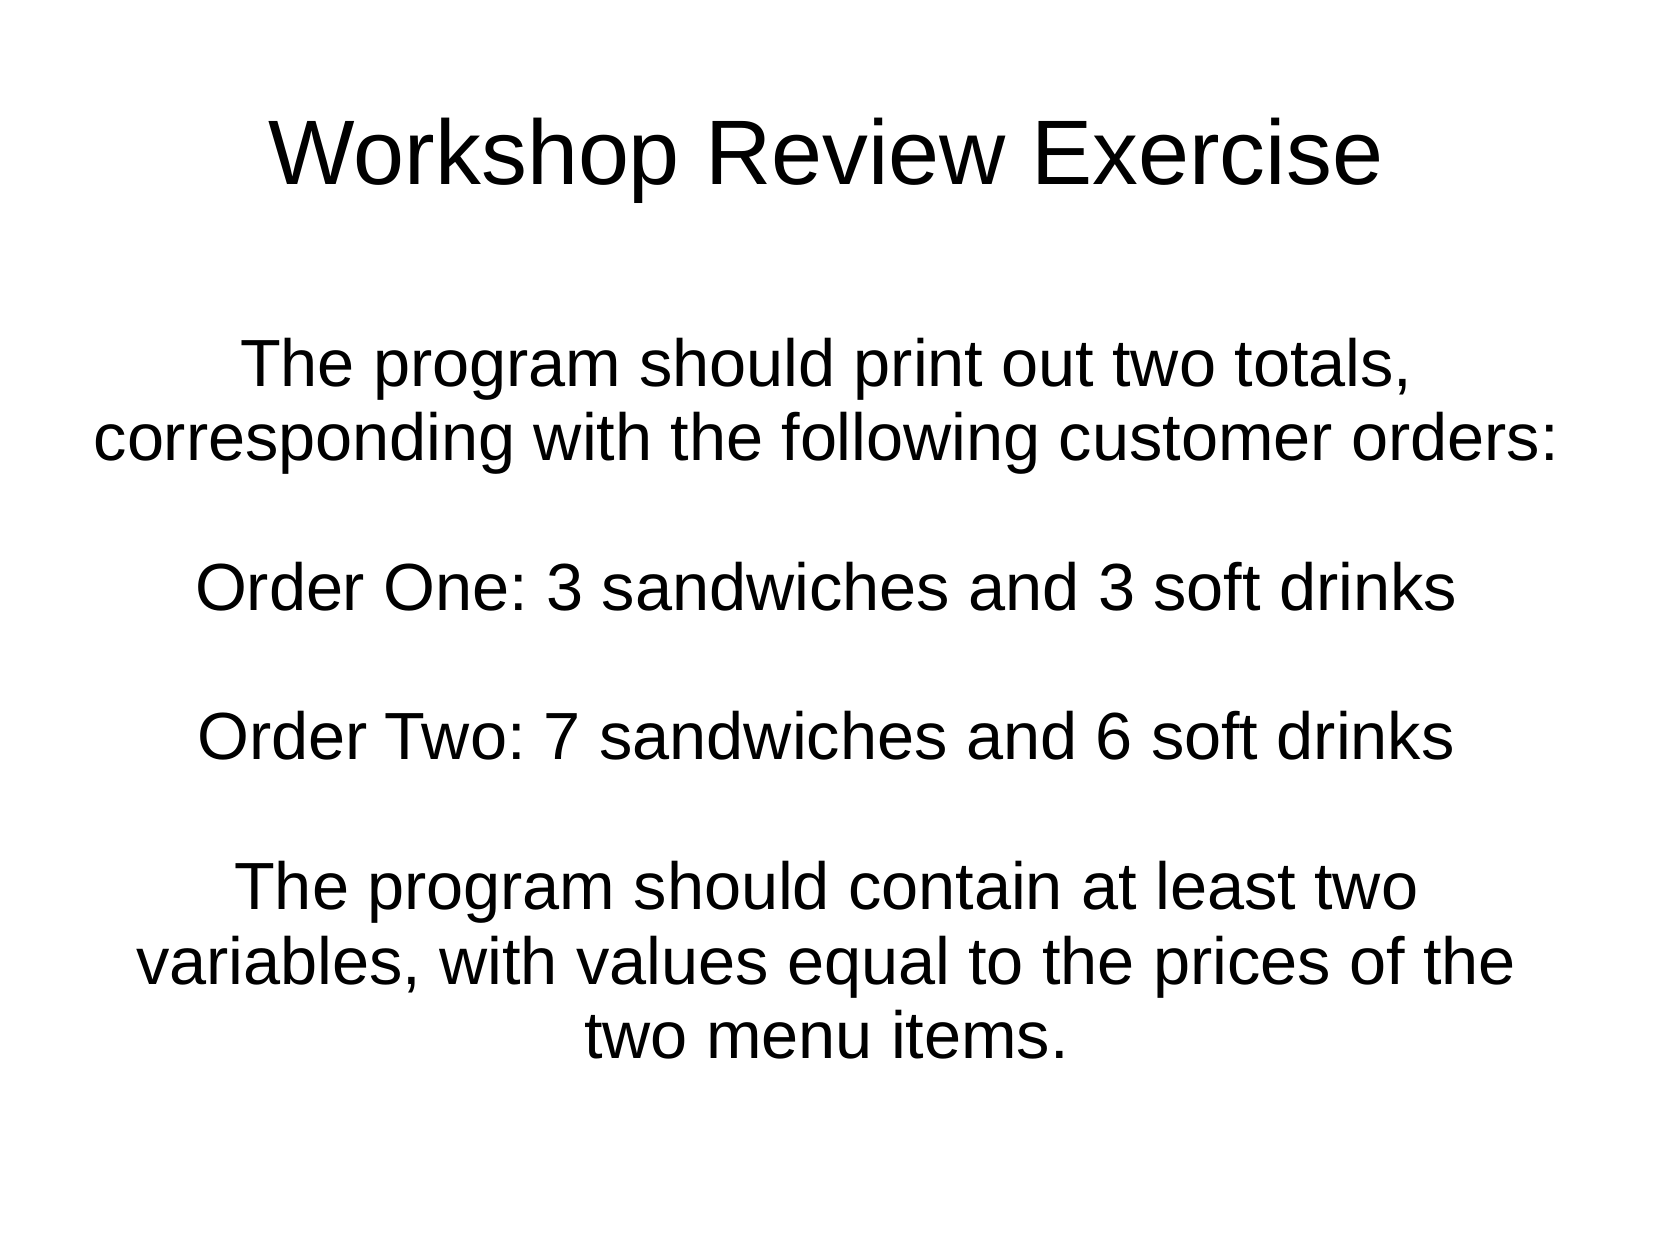

# Workshop Review Exercise
The program should print out two totals, corresponding with the following customer orders:
Order One: 3 sandwiches and 3 soft drinks
Order Two: 7 sandwiches and 6 soft drinks
The program should contain at least two variables, with values equal to the prices of the two menu items.